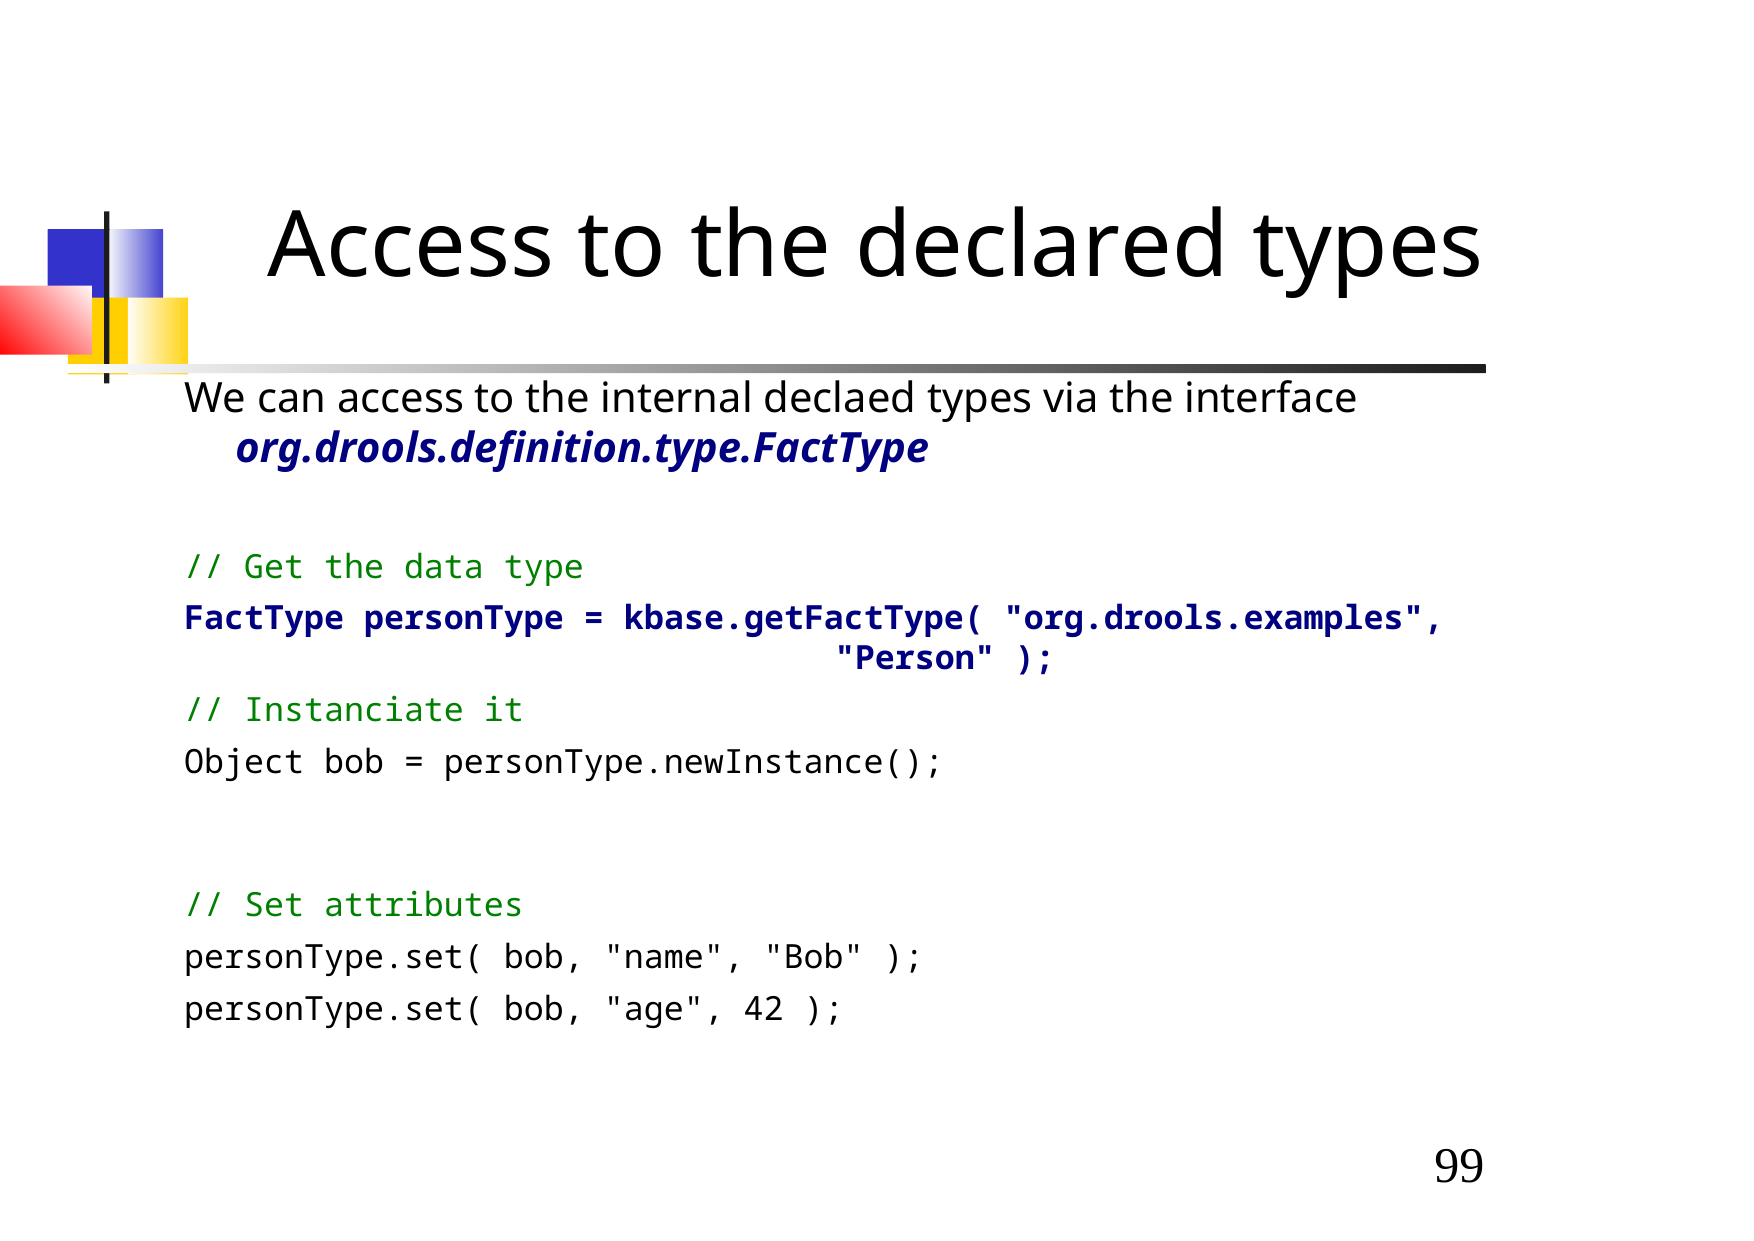

# Access to the declared types
We can access to the internal declaed types via the interface org.drools.definition.type.FactType
// Get the data type
FactType personType = kbase.getFactType( "org.drools.examples", "Person" );
// Instanciate it
Object bob = personType.newInstance();
// Set attributes
personType.set( bob, "name", "Bob" );
personType.set( bob, "age", 42 );